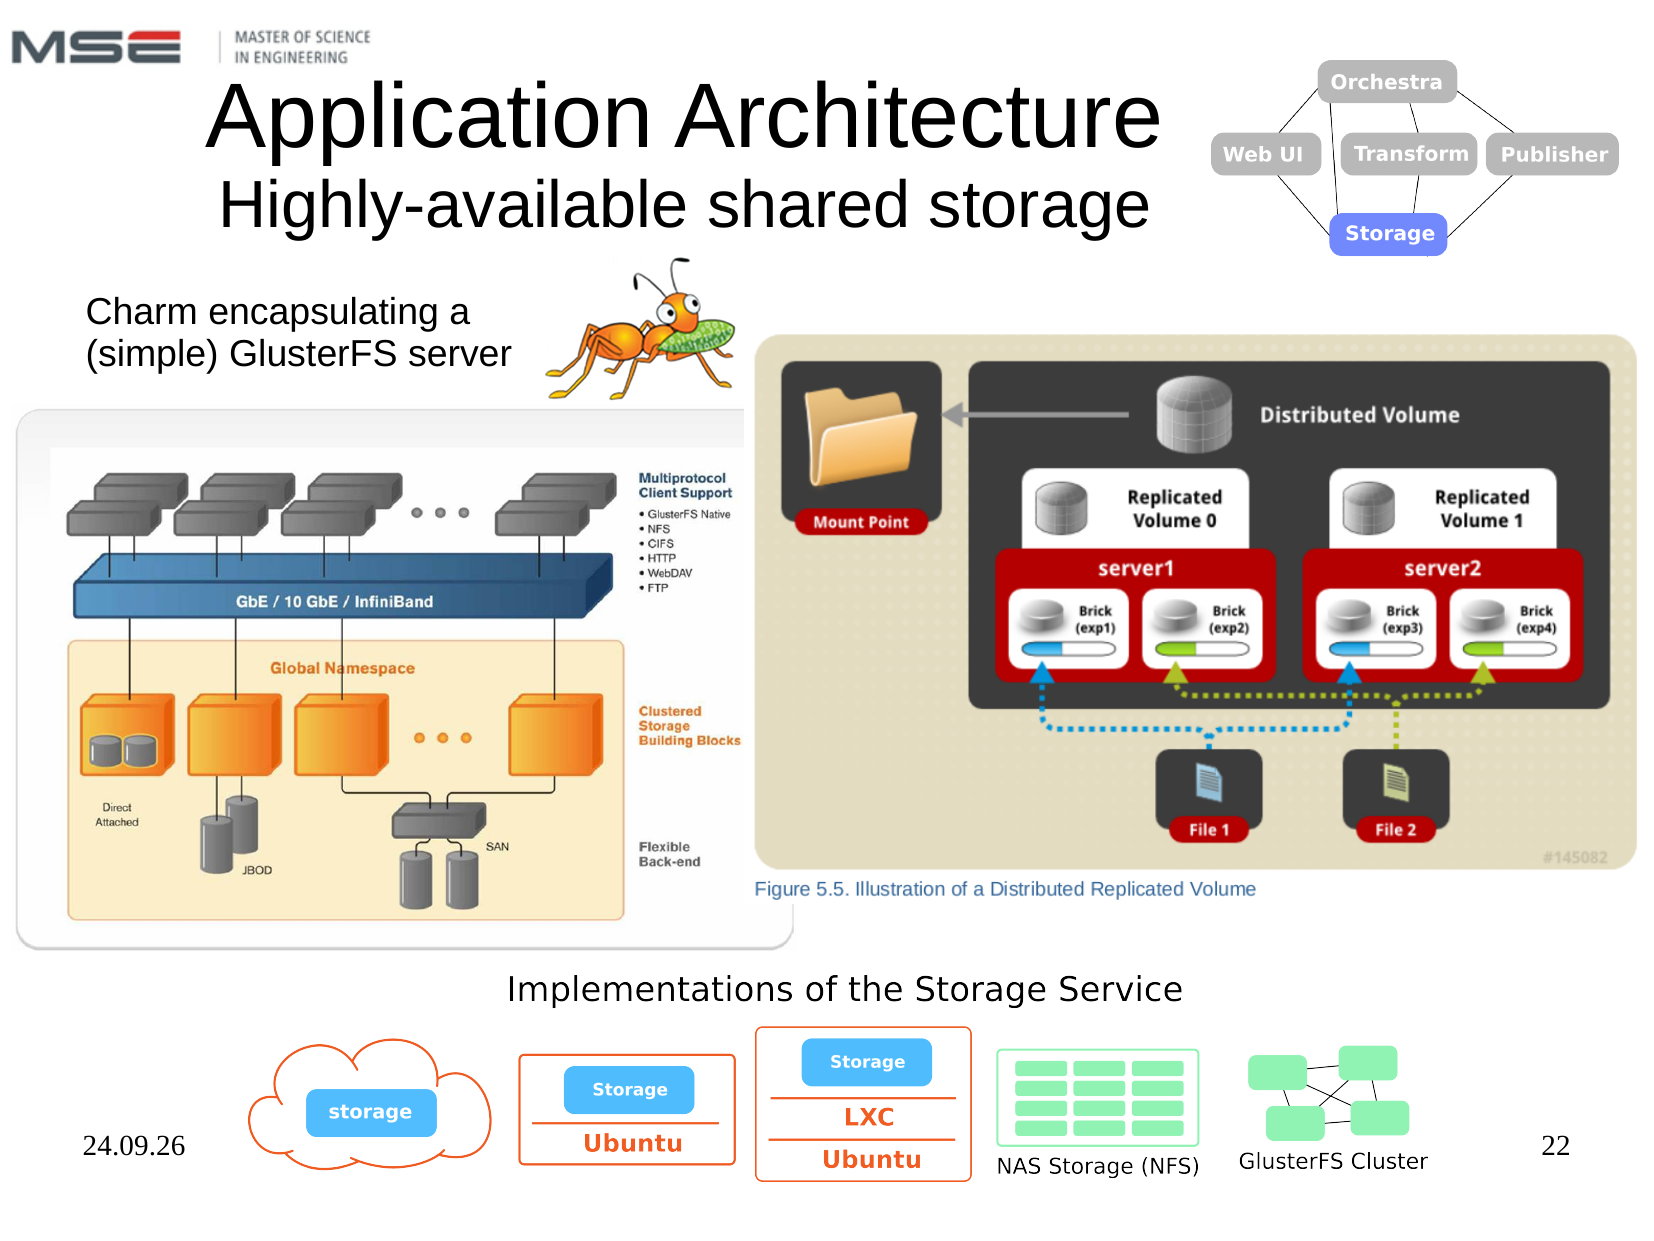

# Application Architecture Highly-available shared storage
Charm encapsulating a (simple) GlusterFS server
22